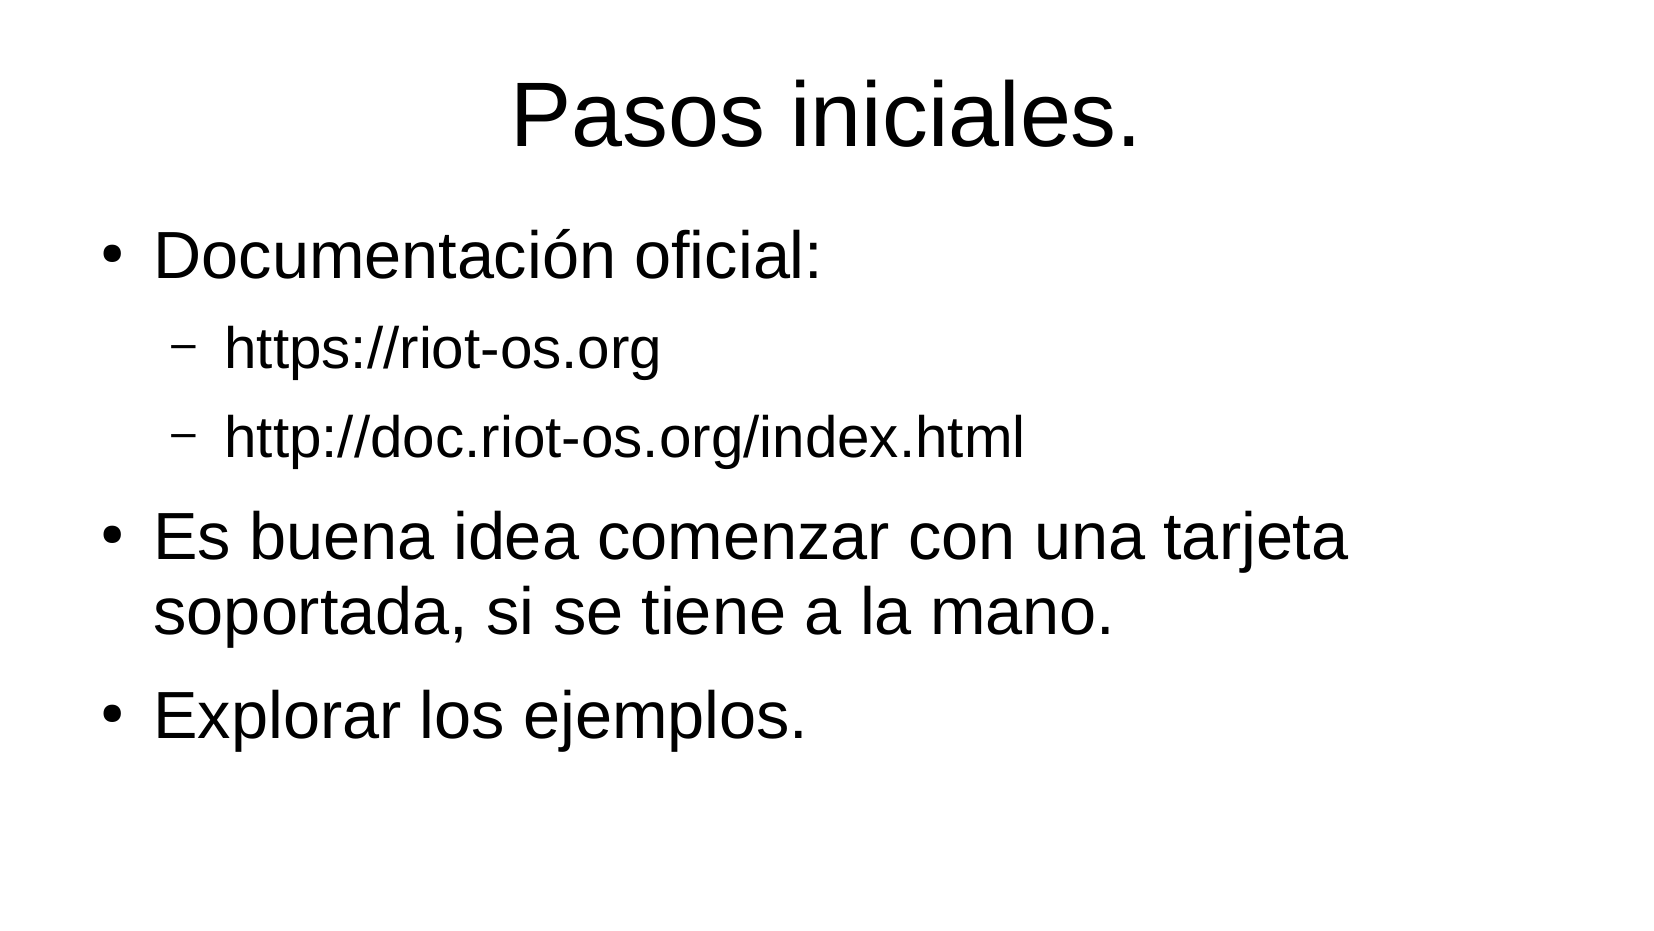

# Pasos iniciales.
Documentación oficial:
https://riot-os.org
http://doc.riot-os.org/index.html
Es buena idea comenzar con una tarjeta soportada, si se tiene a la mano.
Explorar los ejemplos.